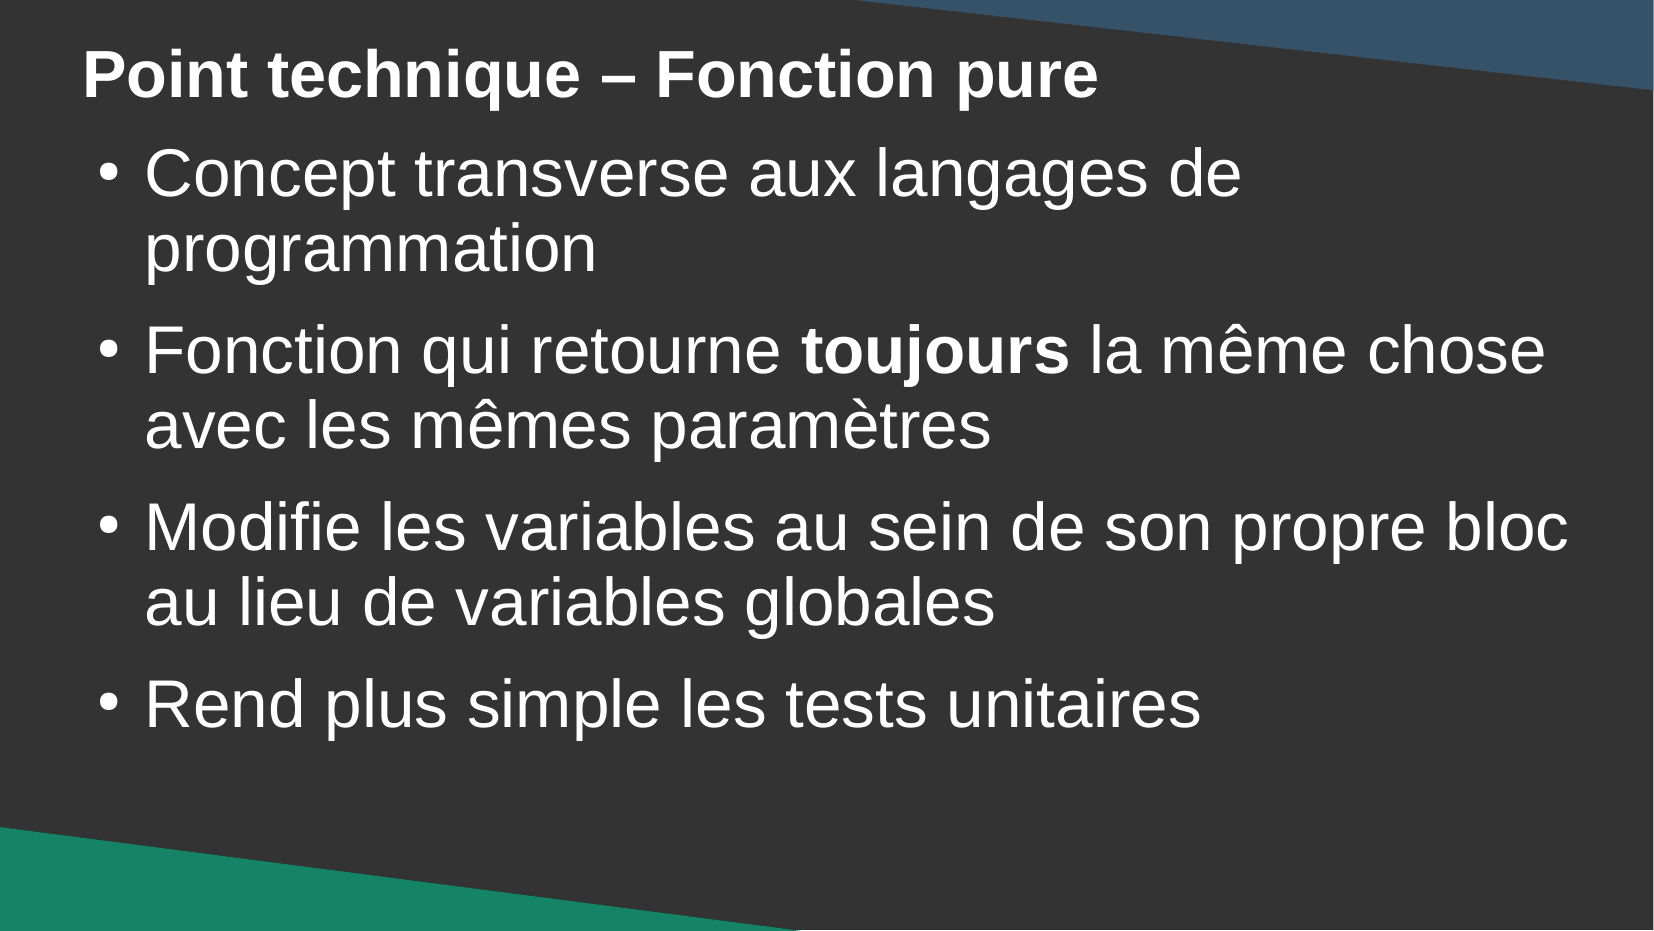

# Point technique – Fonction pure
Concept transverse aux langages de programmation
Fonction qui retourne toujours la même chose avec les mêmes paramètres
Modifie les variables au sein de son propre bloc au lieu de variables globales
Rend plus simple les tests unitaires